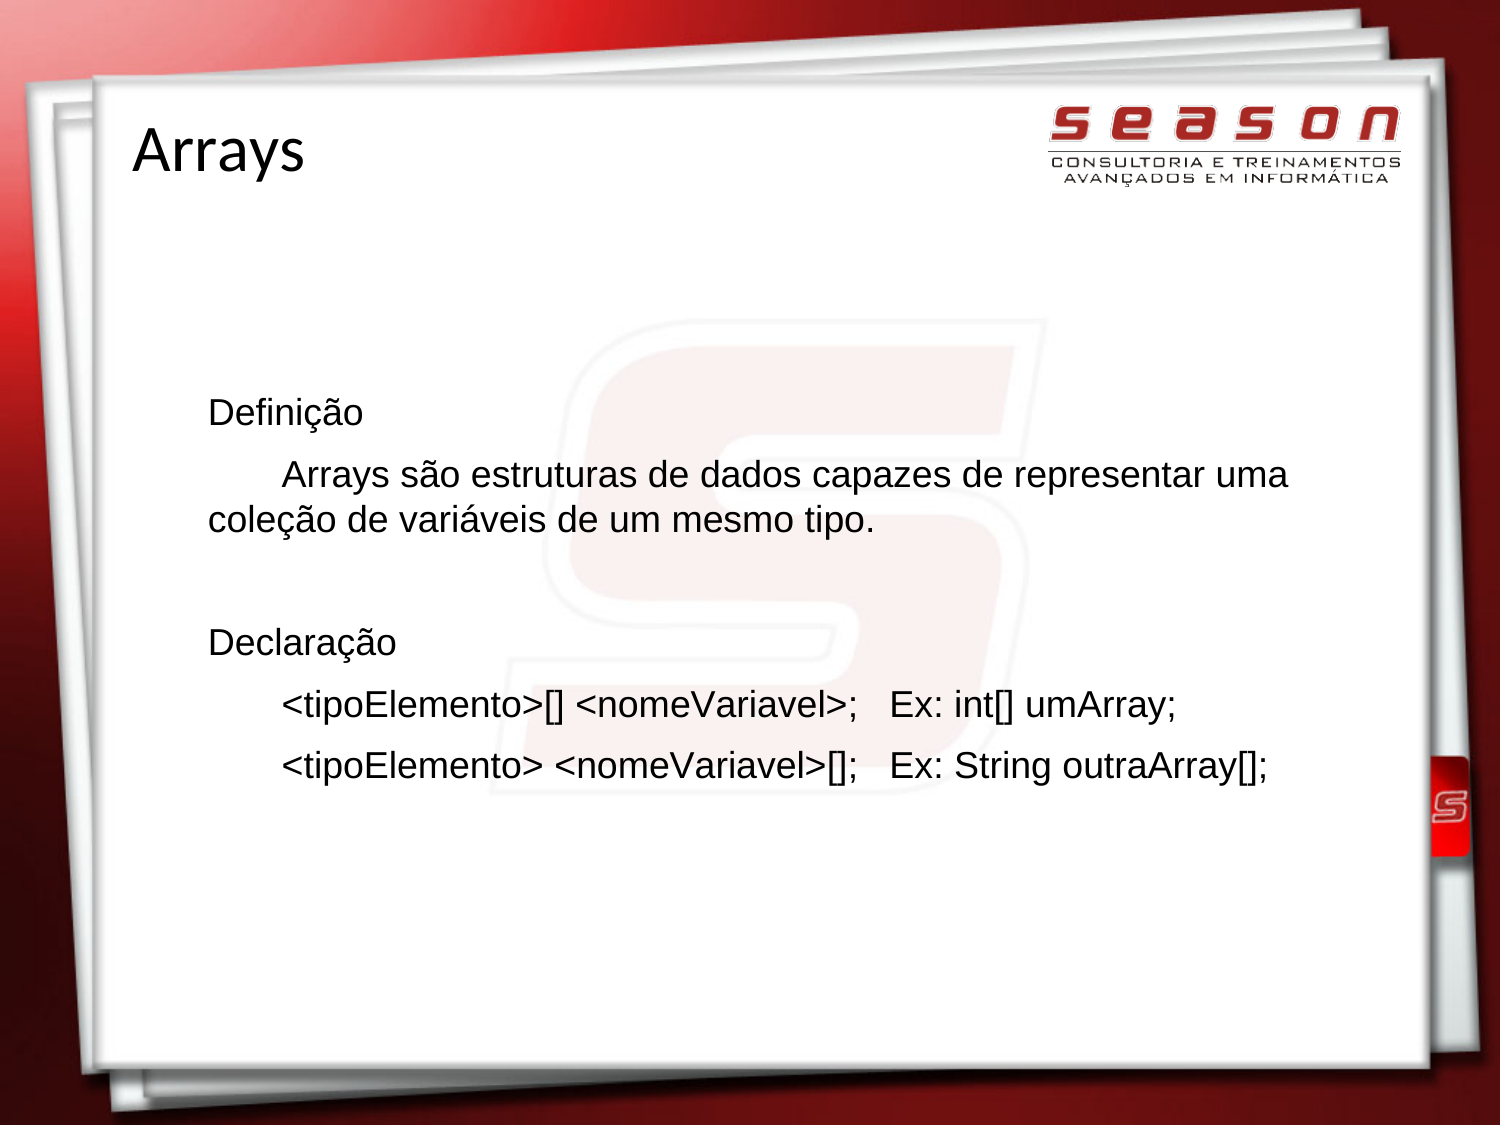

# Arrays
Definição
	Arrays são estruturas de dados capazes de representar uma coleção de variáveis de um mesmo tipo.
Declaração
	<tipoElemento>[] <nomeVariavel>; Ex: int[] umArray;
	<tipoElemento> <nomeVariavel>[]; Ex: String outraArray[];